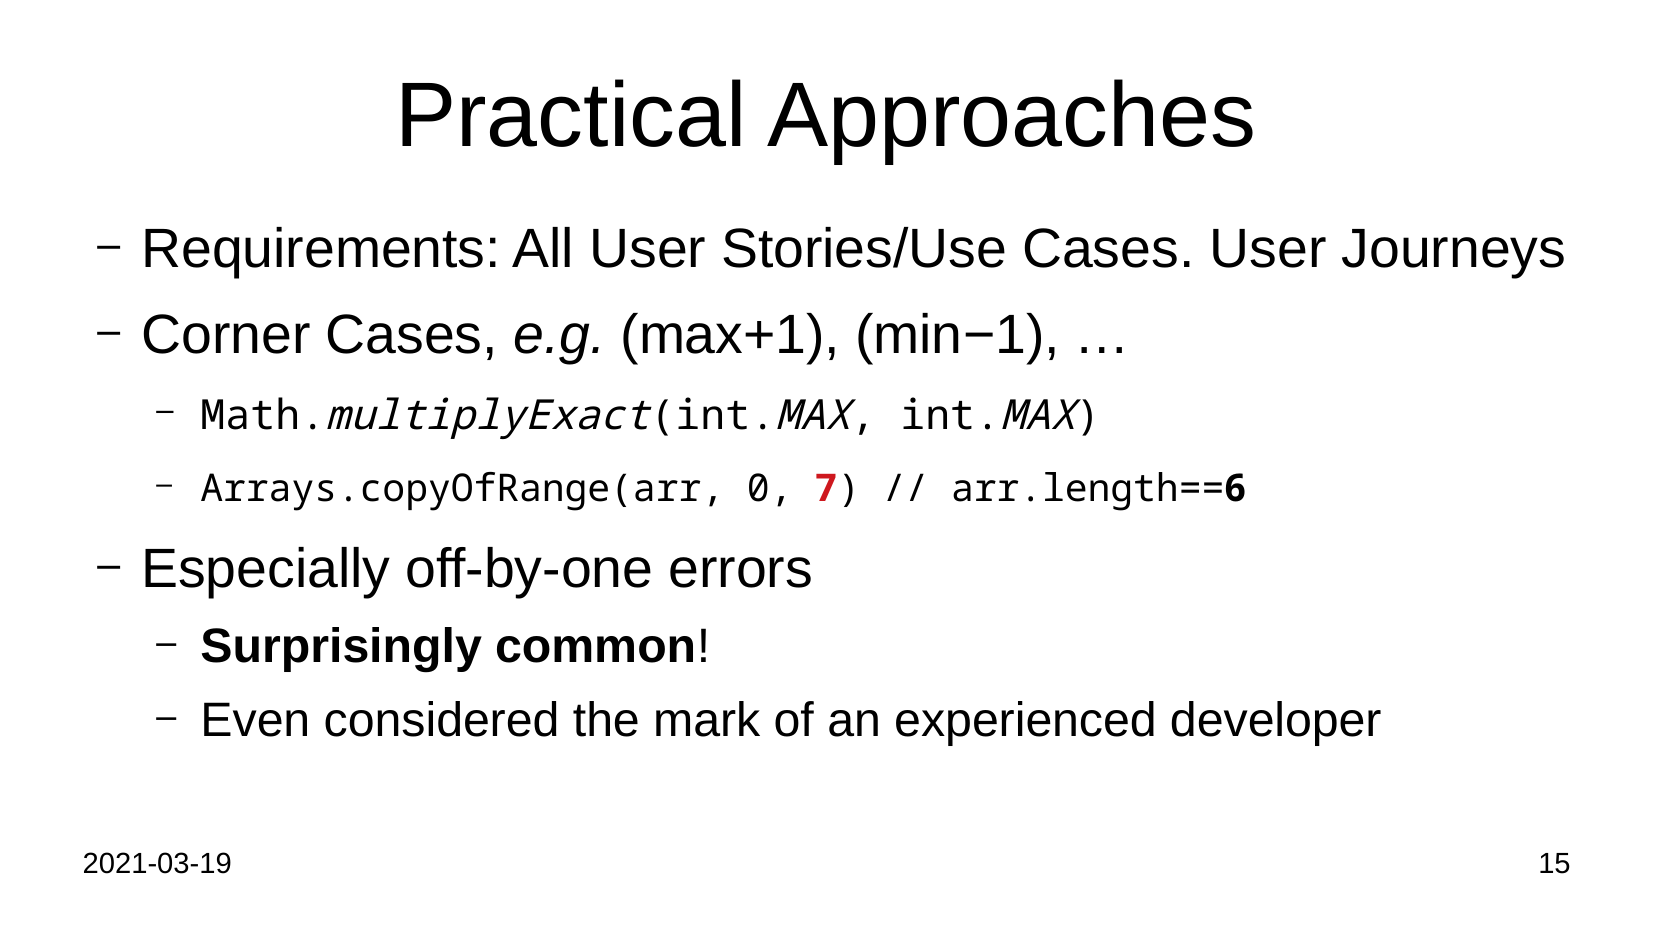

# Practical Approaches
Requirements: All User Stories/Use Cases. User Journeys
Corner Cases, e.g. (max+1), (min−1), …
Math.multiplyExact(int.MAX, int.MAX)
Arrays.copyOfRange(arr, 0, 7) // arr.length==6
Especially off-by-one errors
Surprisingly common!
Even considered the mark of an experienced developer
2021-03-19
15